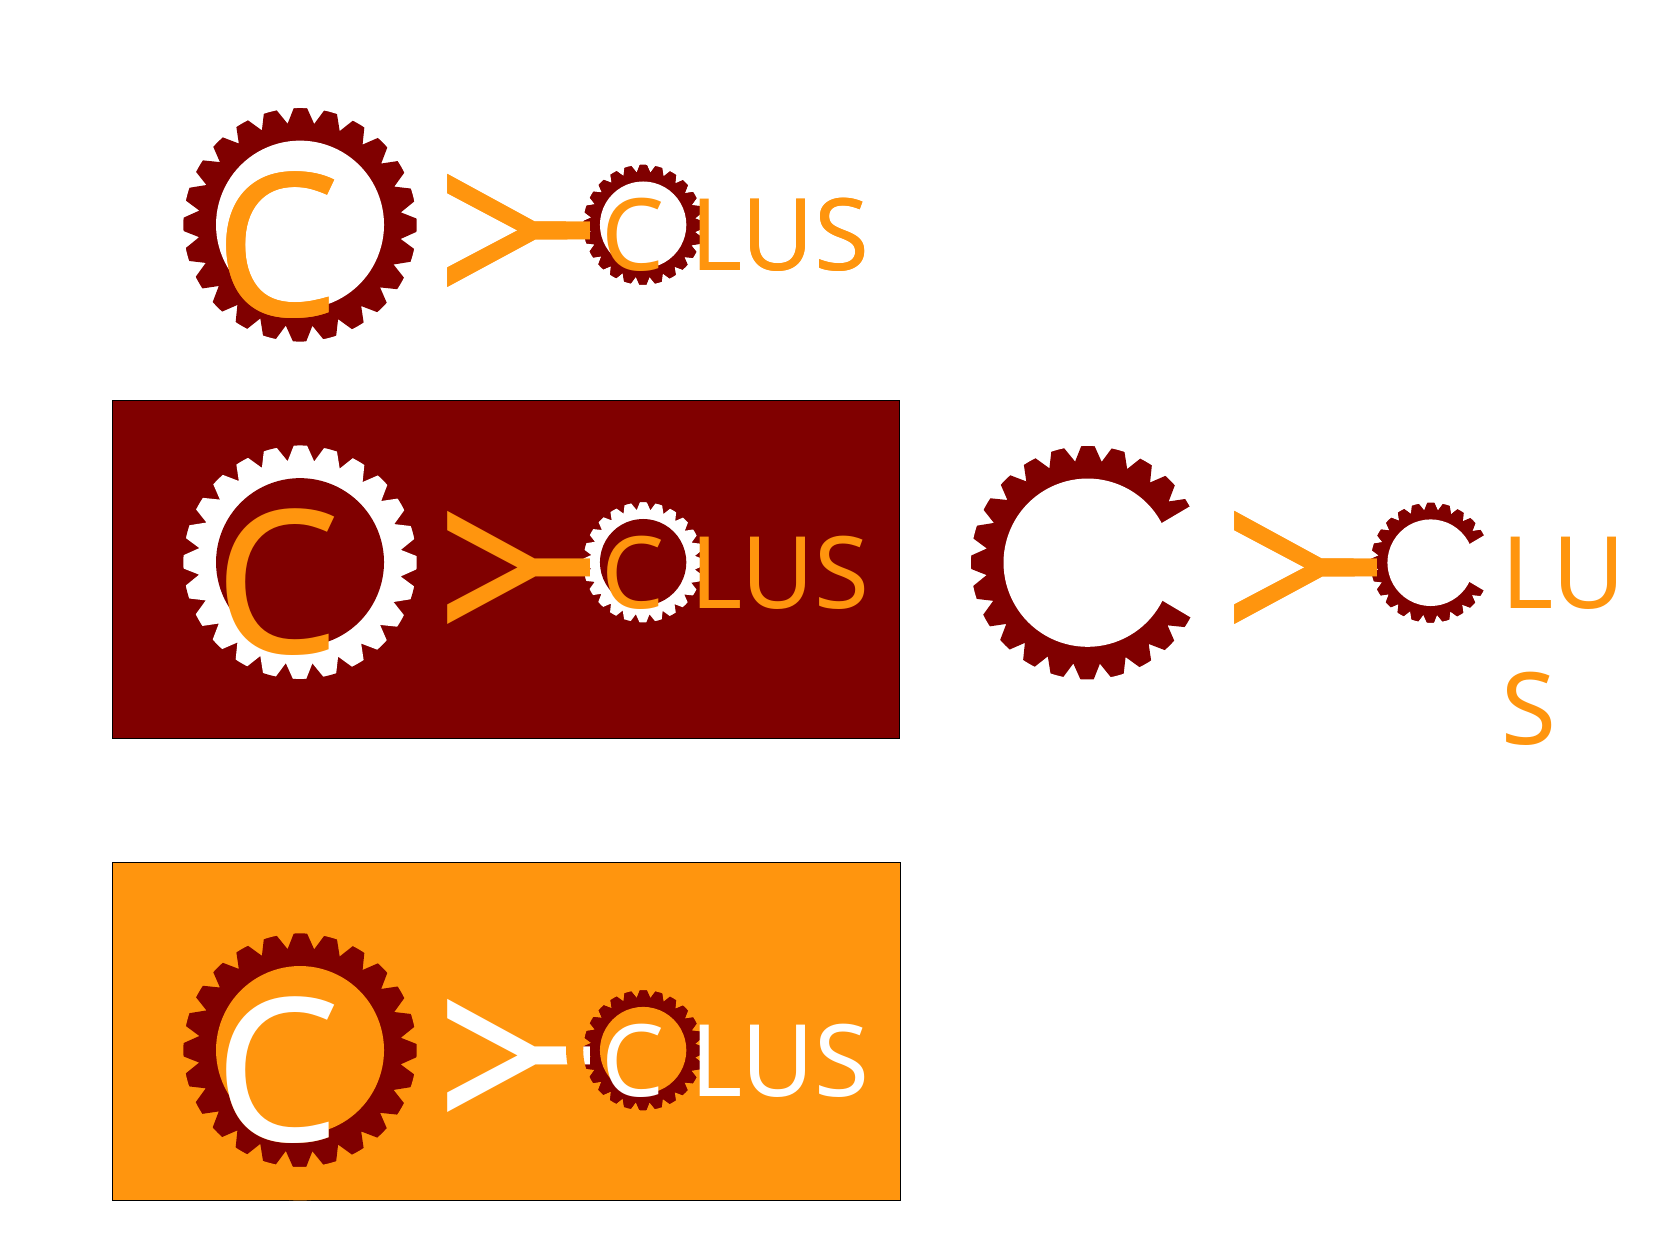

Y
Y
C
C
C LUS
C LUS
Y
Y
Y
C
C LUS
LUS
Y
Y
C
C
C LUS
C LUS